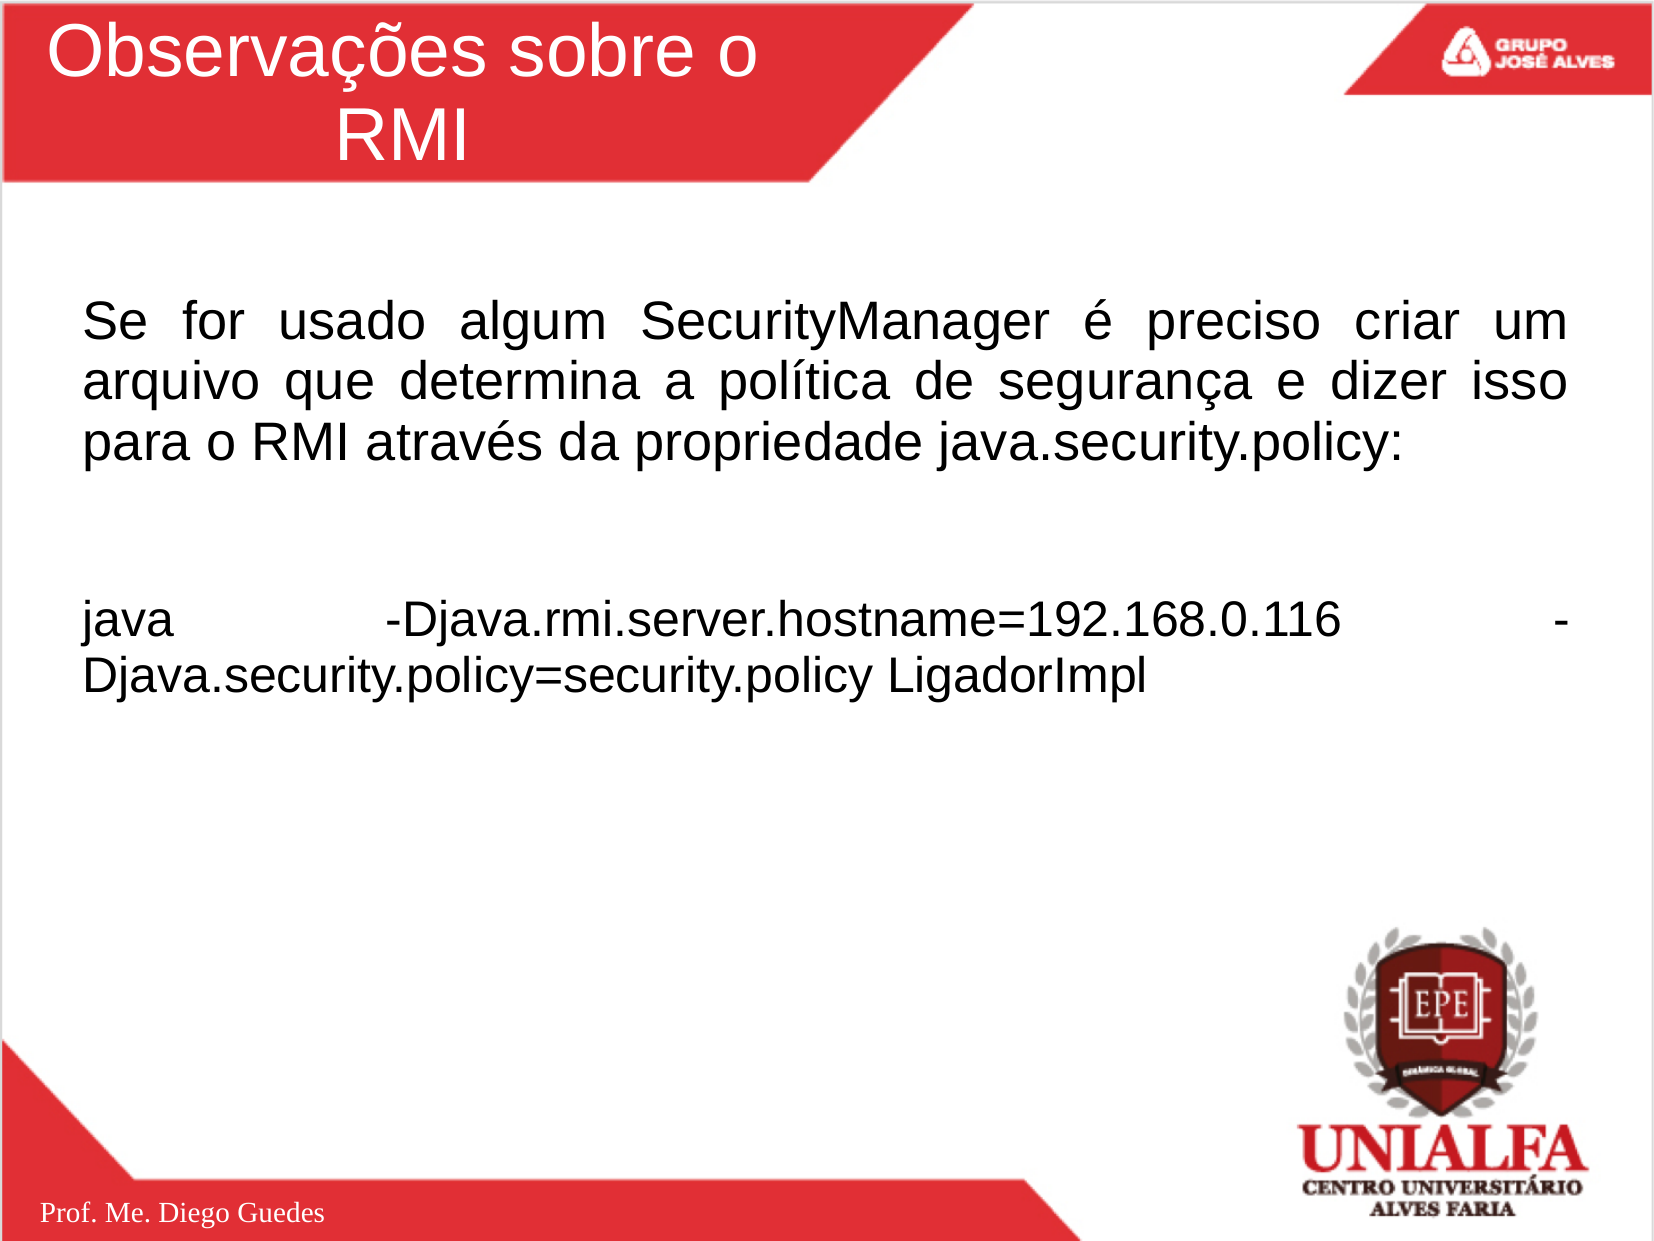

Observações sobre o RMI
# Se for usado algum SecurityManager é preciso criar um arquivo que determina a política de segurança e dizer isso para o RMI através da propriedade java.security.policy:
java -Djava.rmi.server.hostname=192.168.0.116 -Djava.security.policy=security.policy LigadorImpl